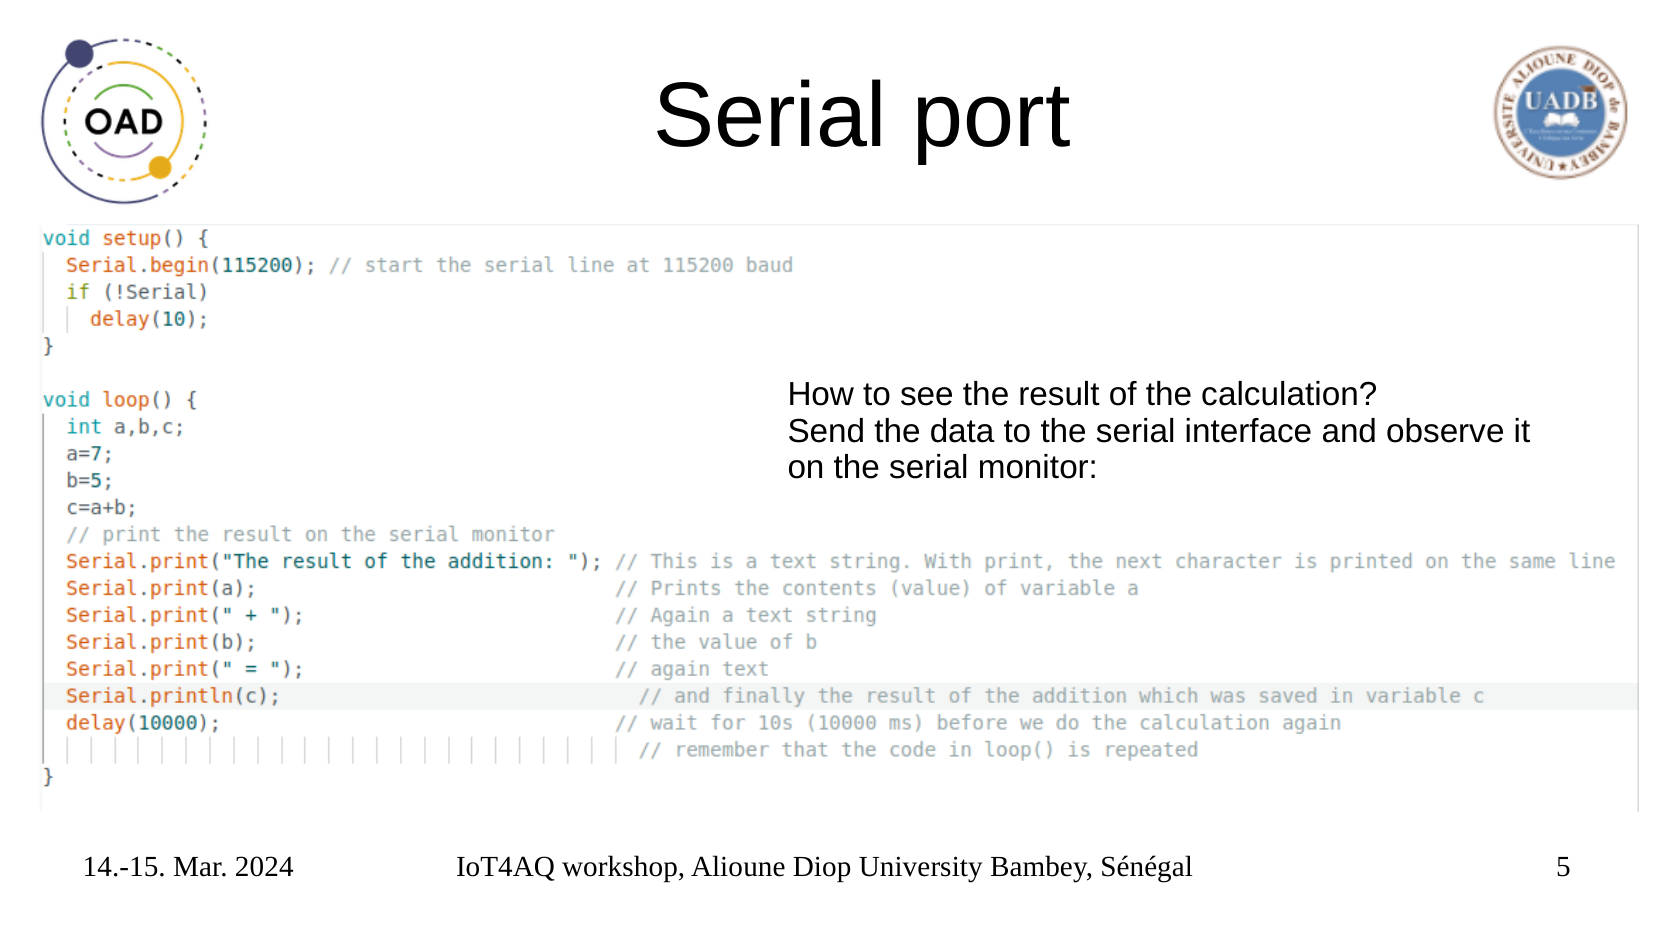

# Serial port
How to see the result of the calculation?
Send the data to the serial interface and observe it on the serial monitor:
14.-15. Mar. 2024
IoT4AQ workshop, Alioune Diop University Bambey, Sénégal
5